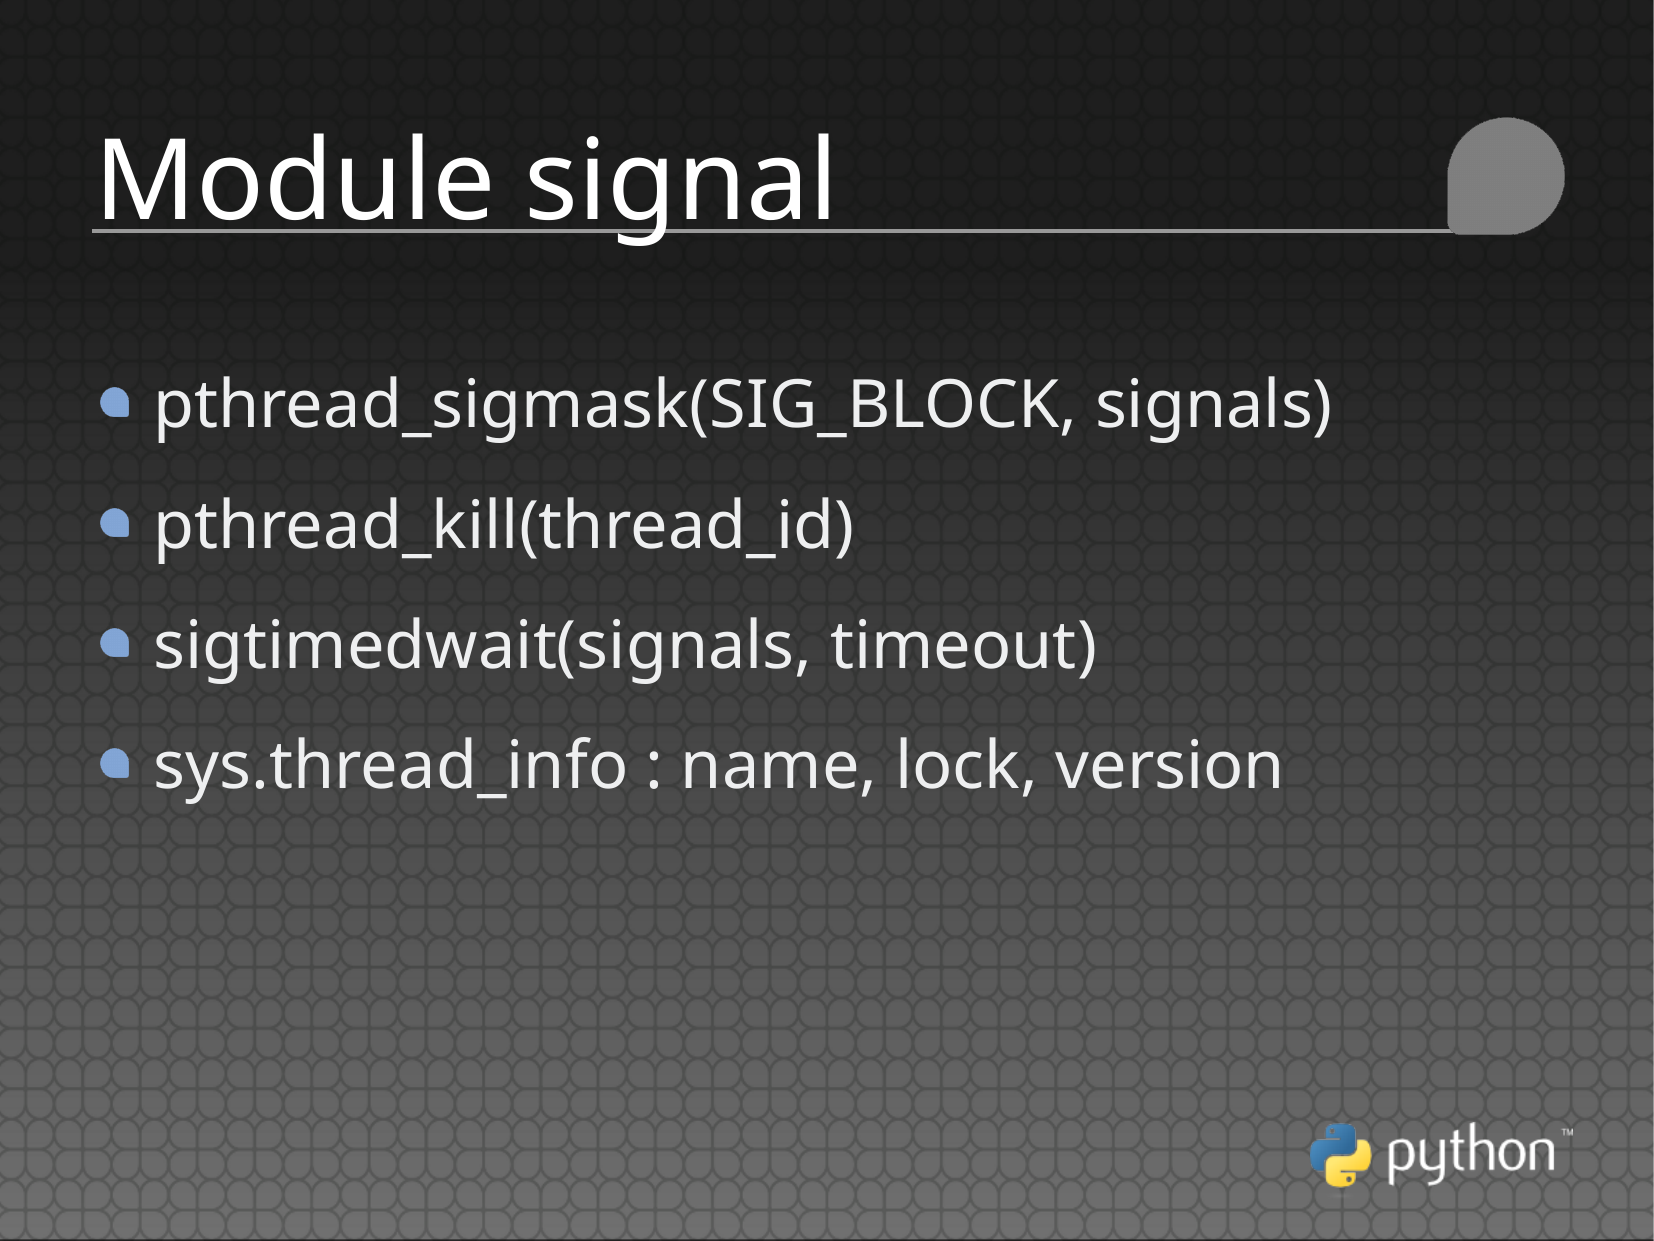

Module signal
# pthread_sigmask(SIG_BLOCK, signals)
pthread_kill(thread_id)
sigtimedwait(signals, timeout)
sys.thread_info : name, lock, version